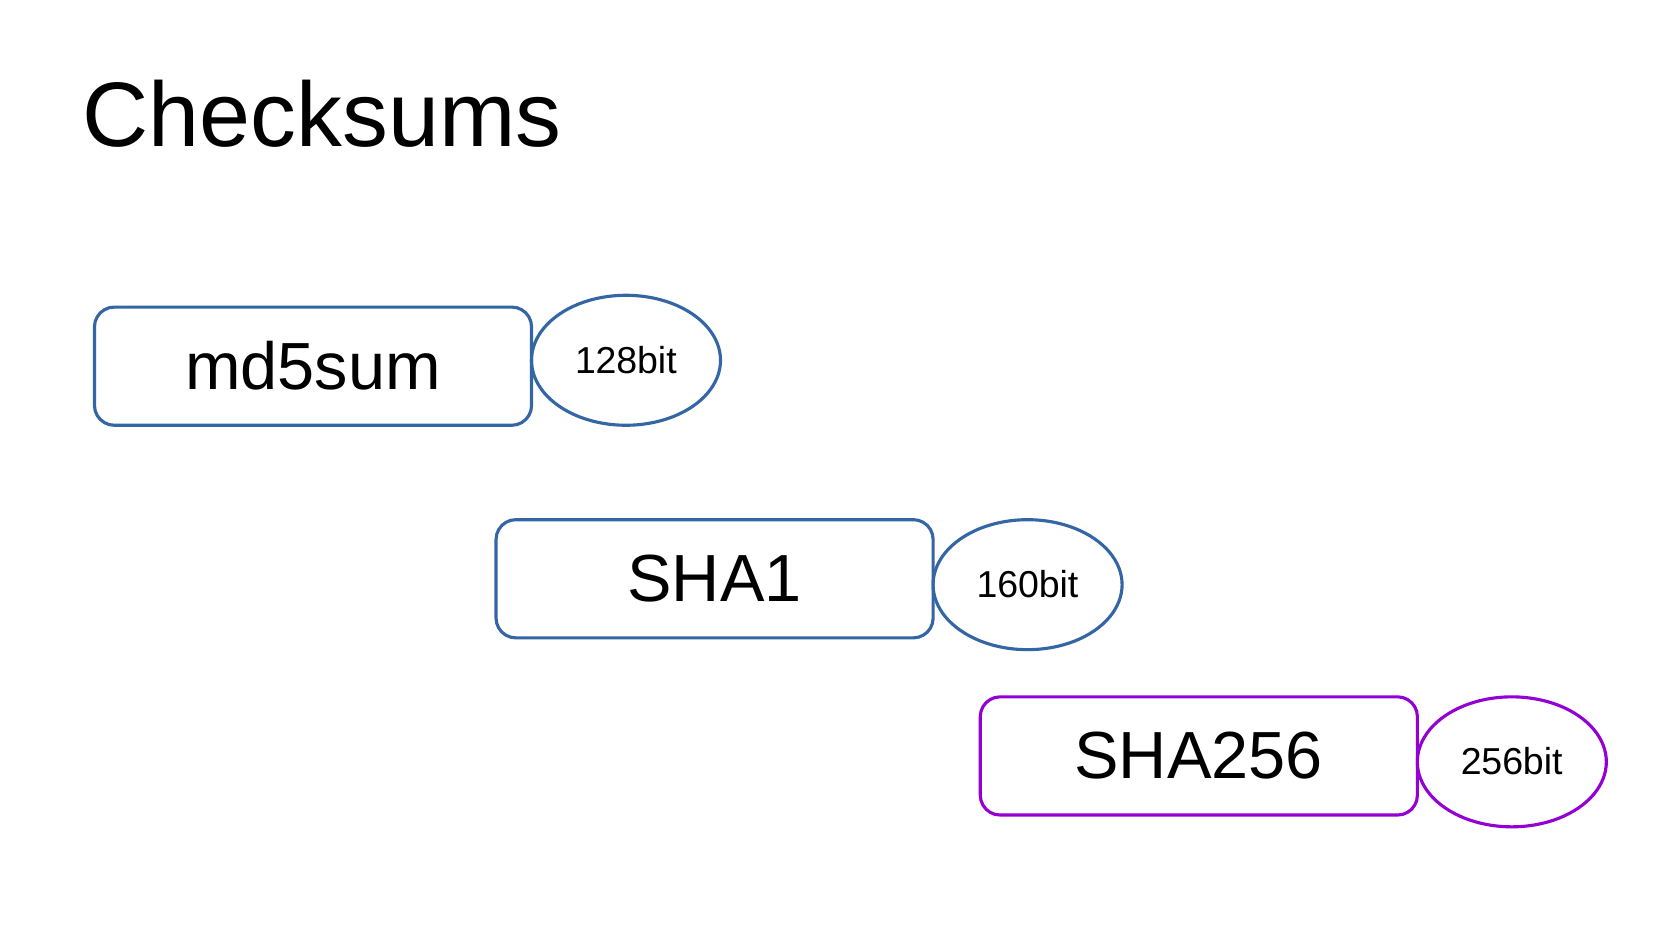

# Checksums
128bit
md5sum
SHA1
160bit
SHA256
256bit